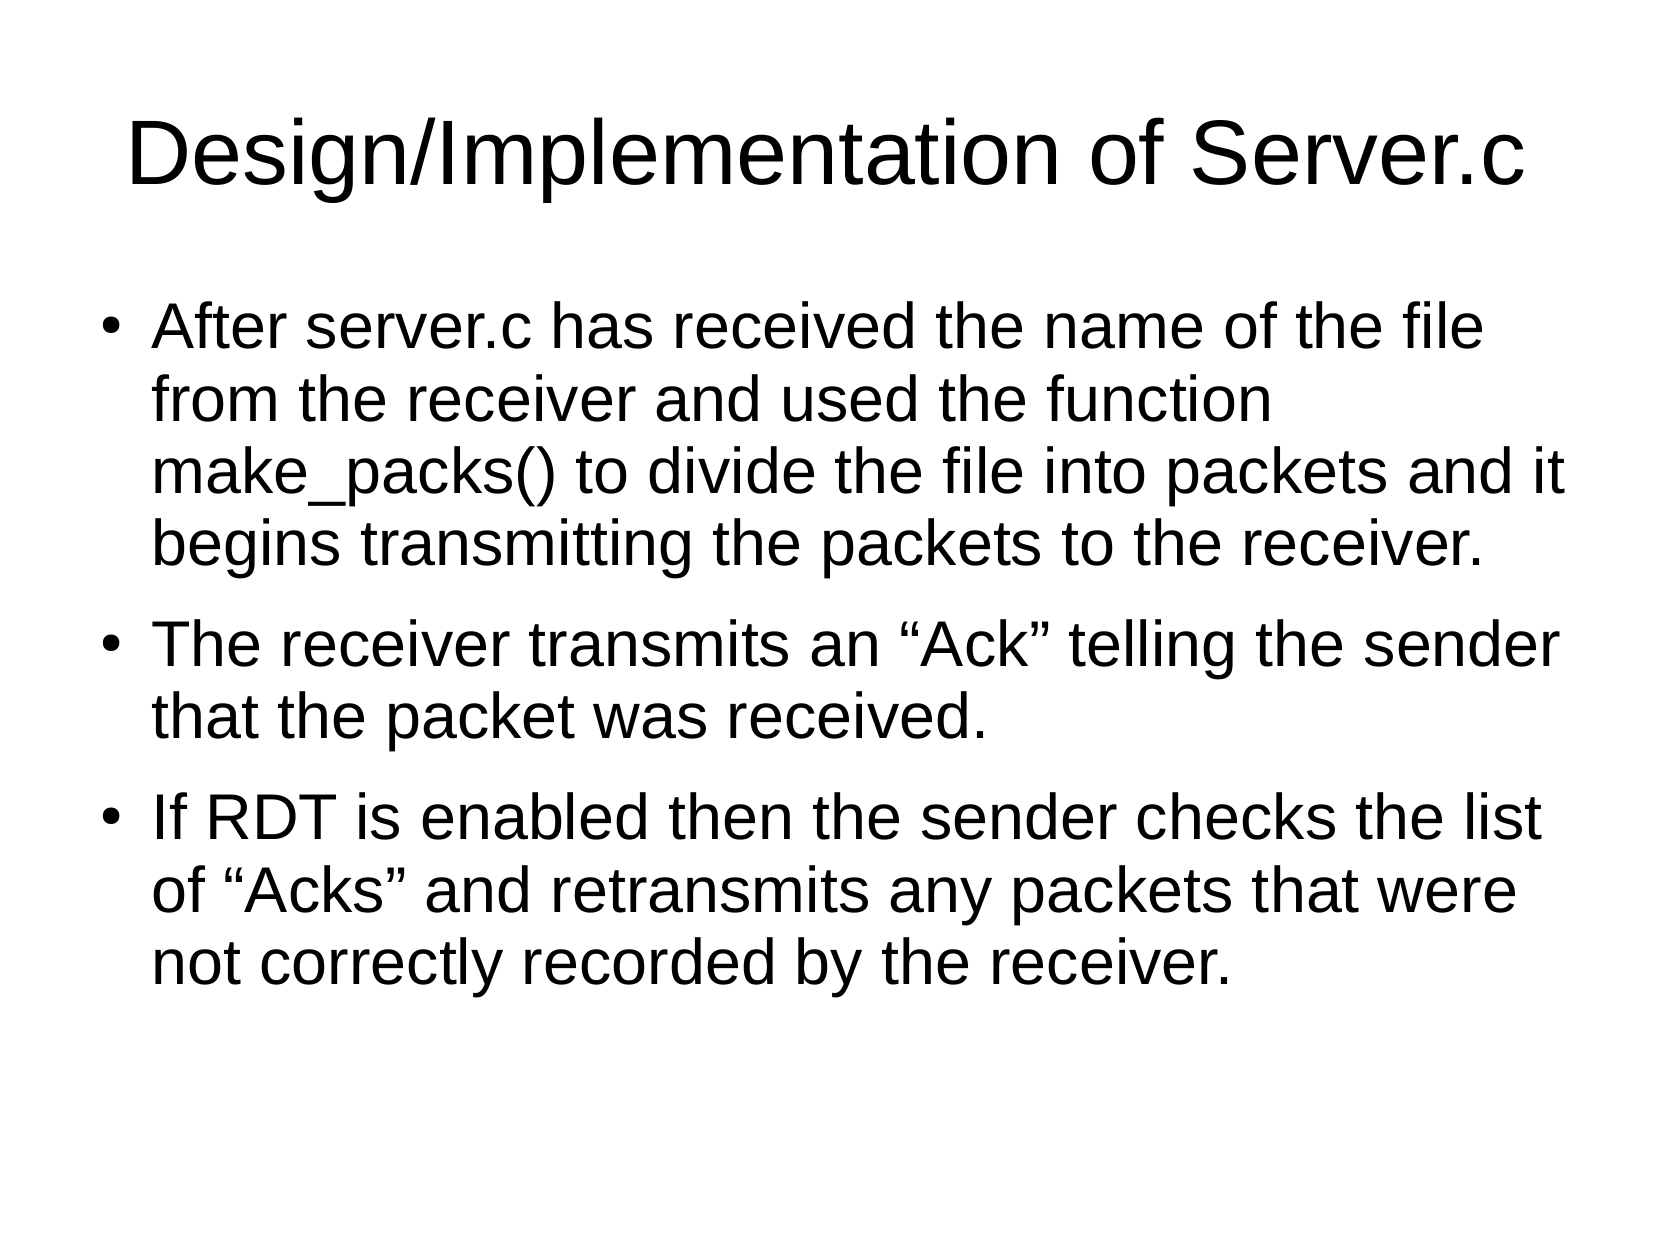

# Design/Implementation of Server.c
After server.c has received the name of the file from the receiver and used the function make_packs() to divide the file into packets and it begins transmitting the packets to the receiver.
The receiver transmits an “Ack” telling the sender that the packet was received.
If RDT is enabled then the sender checks the list of “Acks” and retransmits any packets that were not correctly recorded by the receiver.